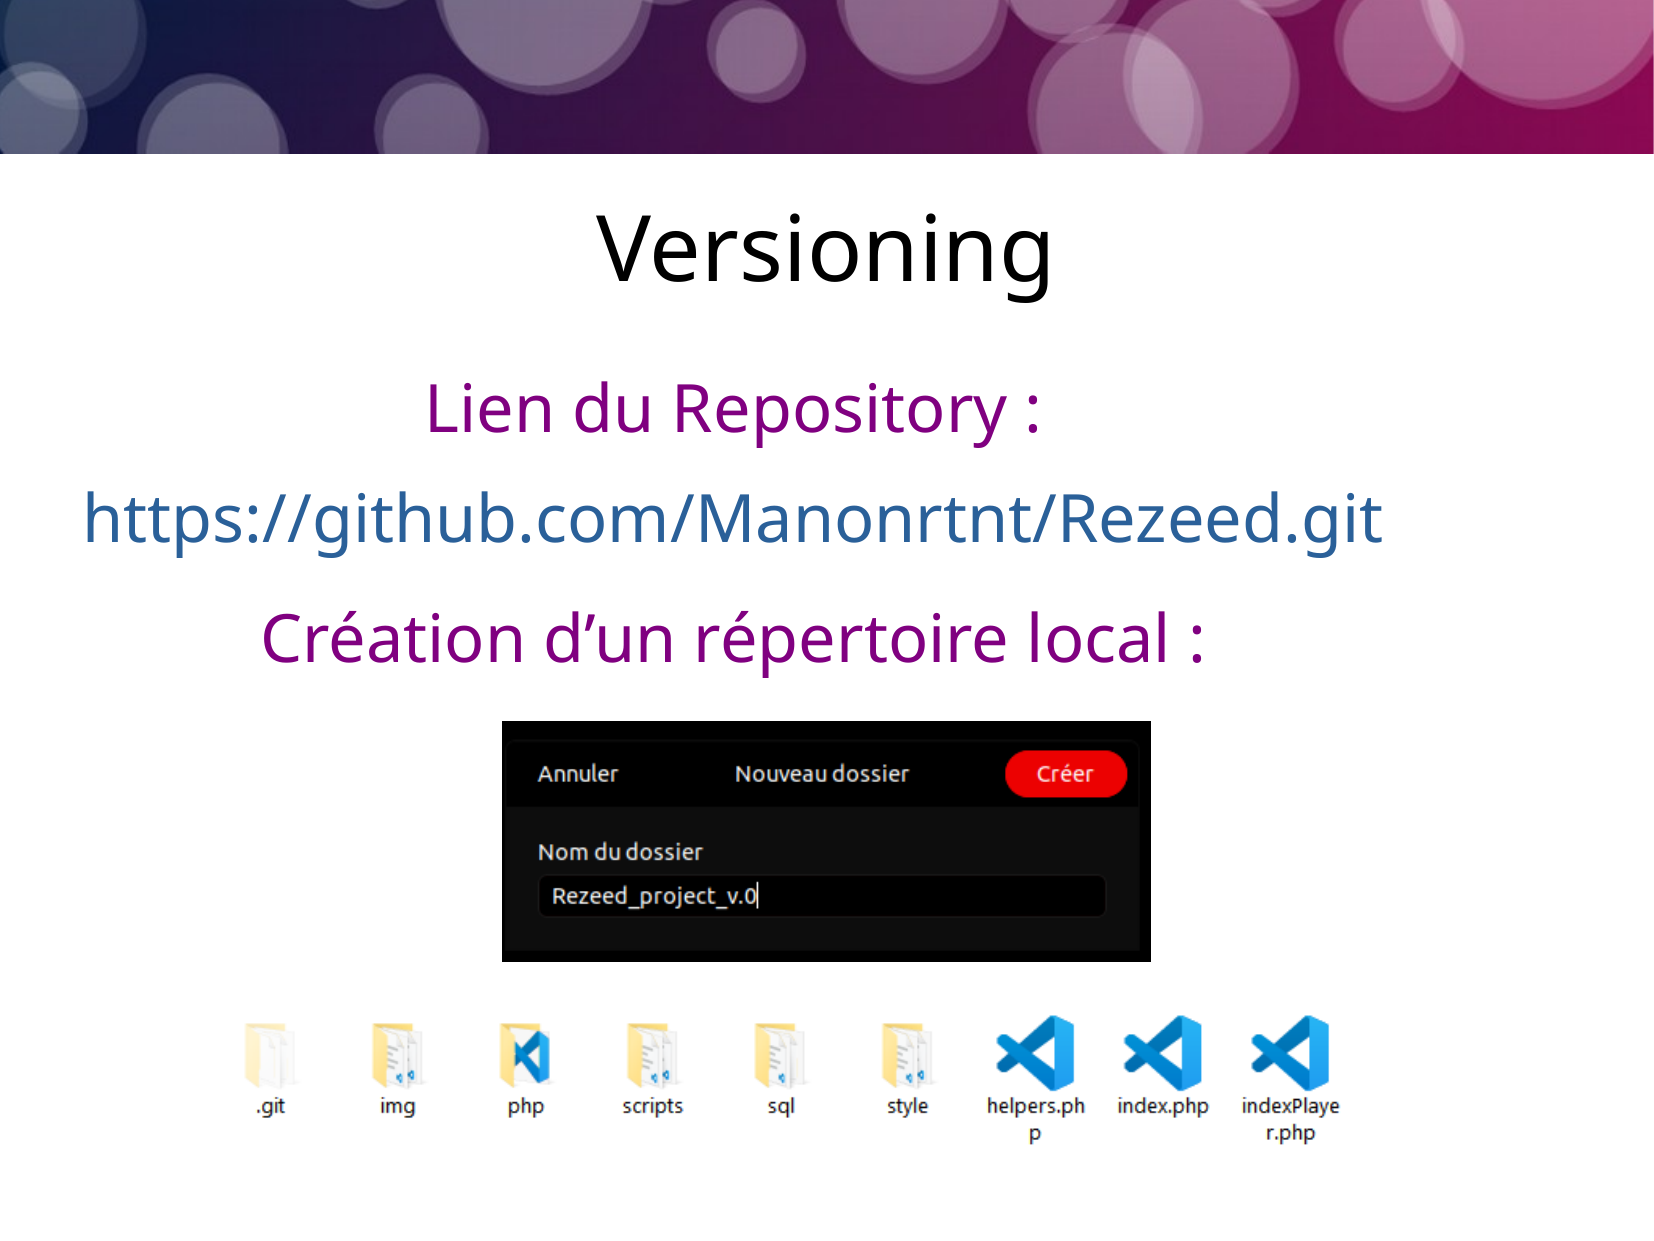

# Versioning
Lien du Repository :
https://github.com/Manonrtnt/Rezeed.git
Création d’un répertoire local :